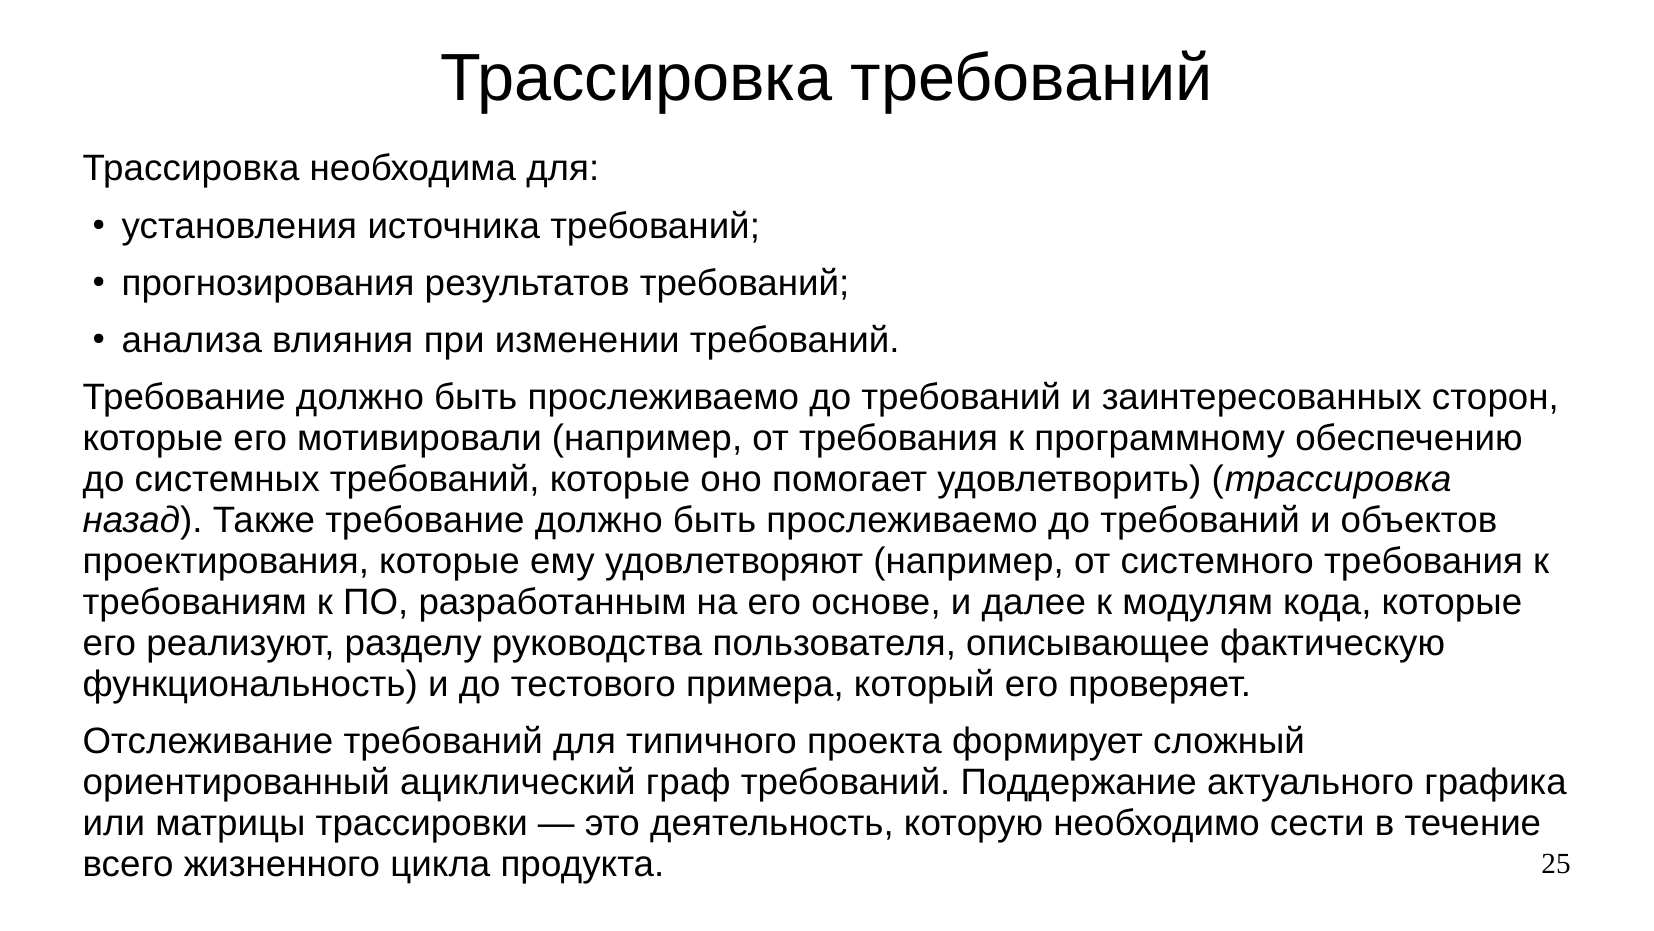

# Трассировка требований
Трассировка необходима для:
установления источника требований;
прогнозирования результатов требований;
анализа влияния при изменении требований.
Требование должно быть прослеживаемо до требований и заинтересованных сторон, которые его мотивировали (например, от требования к программному обеспечению до системных требований, которые оно помогает удовлетворить) (трассировка назад). Также требование должно быть прослеживаемо до требований и объектов проектирования, которые ему удовлетворяют (например, от системного требования к требованиям к ПО, разработанным на его основе, и далее к модулям кода, которые его реализуют, разделу руководства пользователя, описывающее фактическую функциональность) и до тестового примера, который его проверяет.
Отслеживание требований для типичного проекта формирует сложный ориентированный ациклический граф требований. Поддержание актуального графика или матрицы трассировки — это деятельность, которую необходимо сести в течение всего жизненного цикла продукта.
25